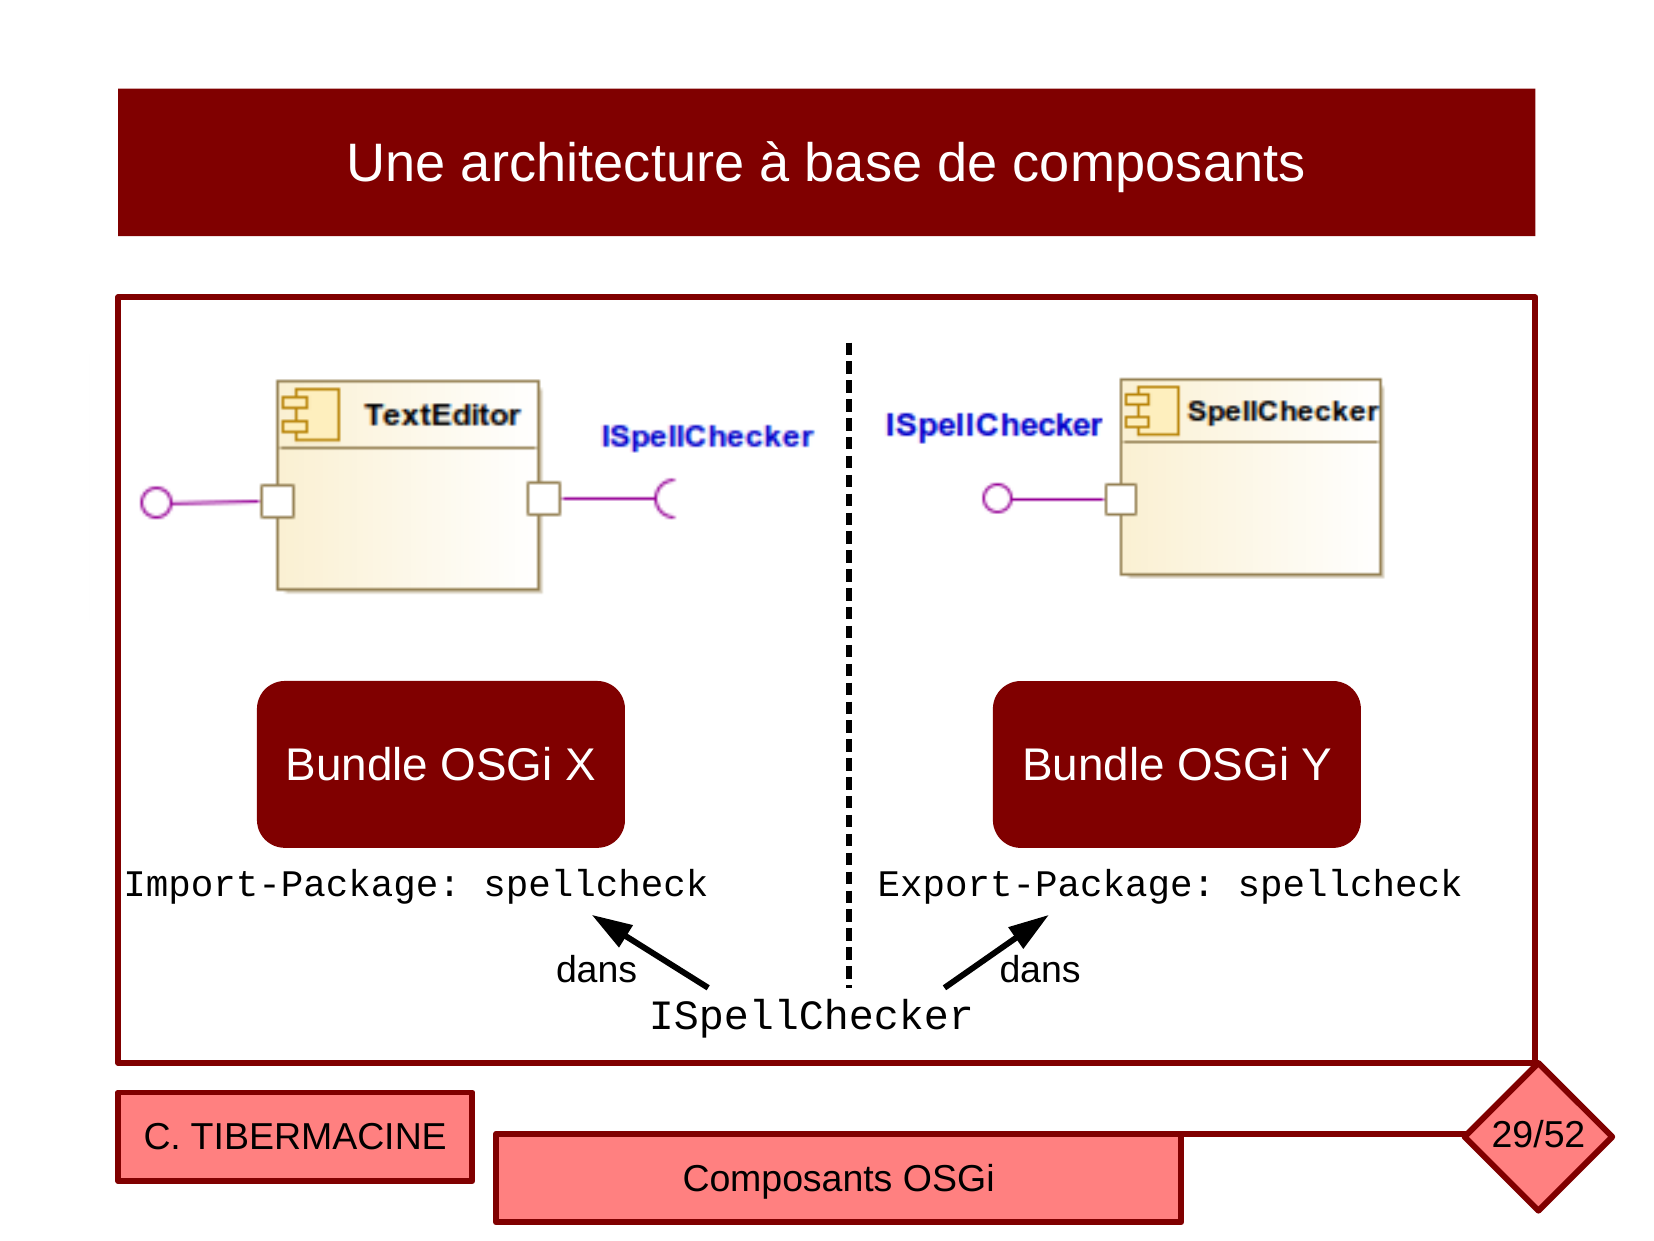

Une architecture à base de composants
Bundle OSGi X
Bundle OSGi Y
Import-Package: spellcheck
Export-Package: spellcheck
dans
dans
ISpellChecker
C. TIBERMACINE
Composants OSGi